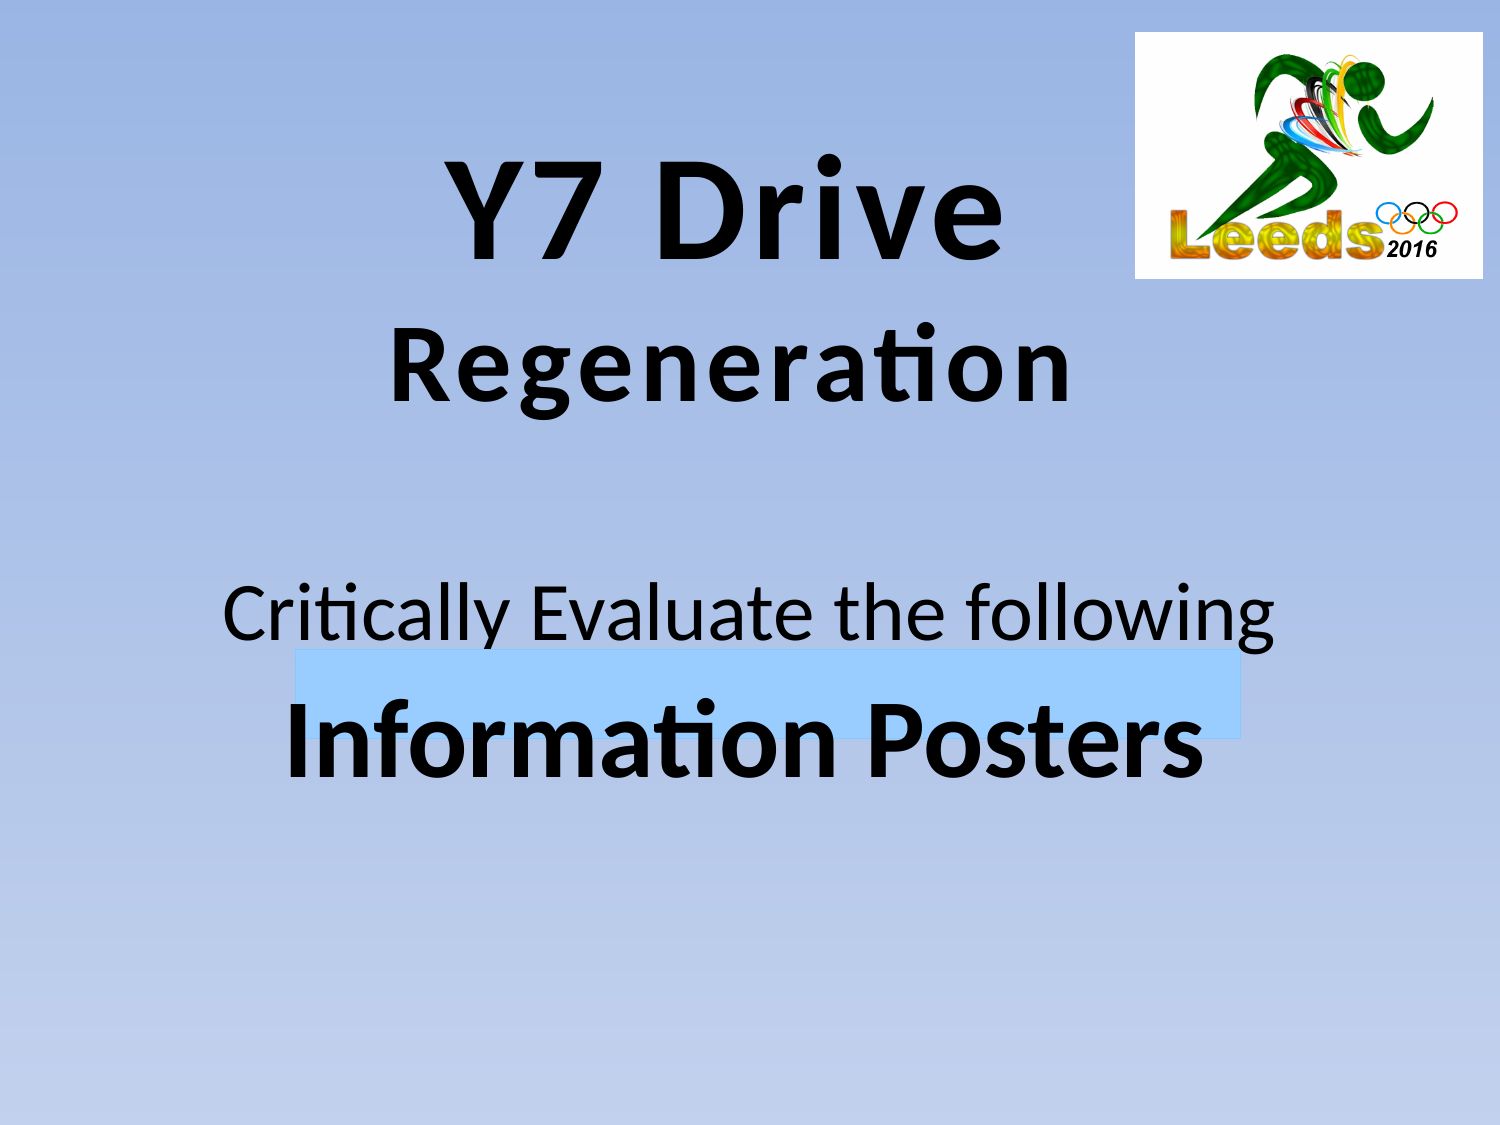

Y7 Drive
Regeneration
# Critically Evaluate the following
Information Posters